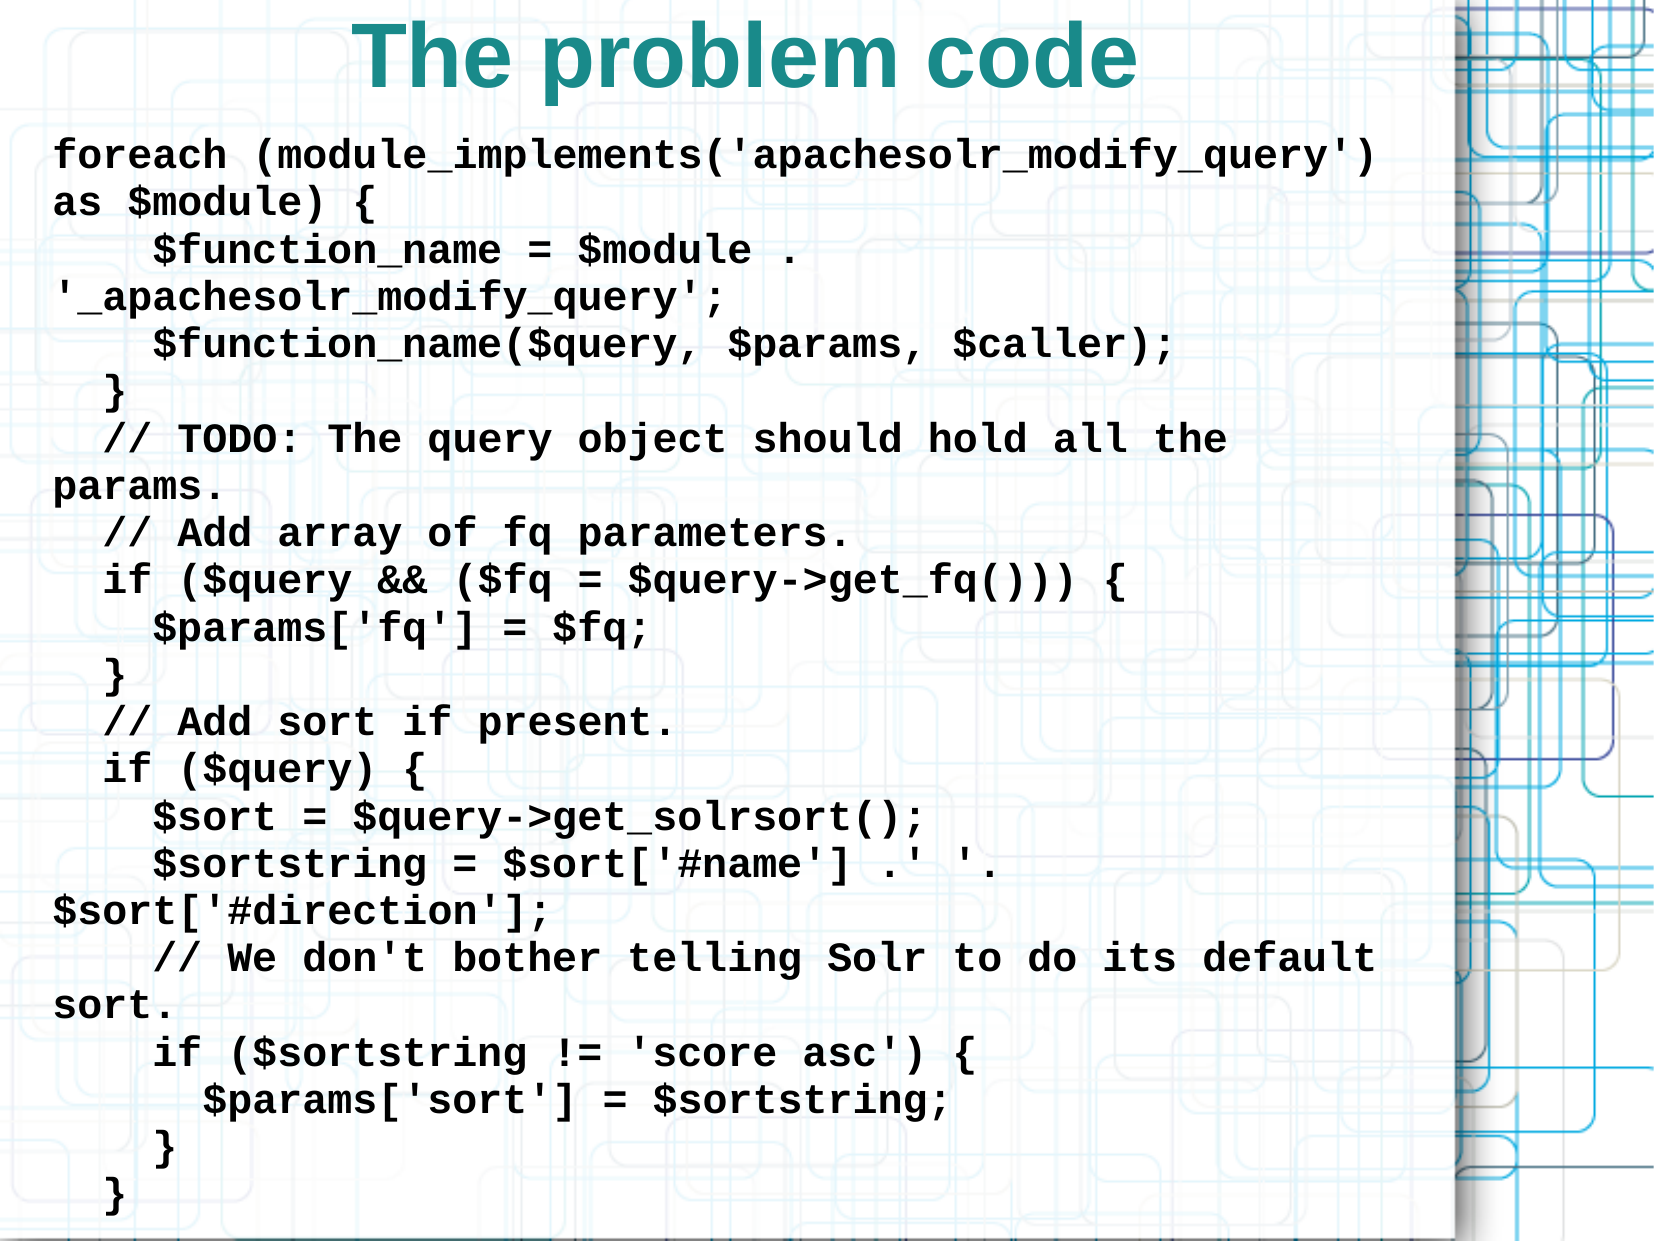

# The problem code
foreach (module_implements('apachesolr_modify_query') as $module) {
 $function_name = $module . '_apachesolr_modify_query';
 $function_name($query, $params, $caller);
 }
 // TODO: The query object should hold all the params.
 // Add array of fq parameters.
 if ($query && ($fq = $query->get_fq())) {
 $params['fq'] = $fq;
 }
 // Add sort if present.
 if ($query) {
 $sort = $query->get_solrsort();
 $sortstring = $sort['#name'] .' '. $sort['#direction'];
 // We don't bother telling Solr to do its default sort.
 if ($sortstring != 'score asc') {
 $params['sort'] = $sortstring;
 }
 }